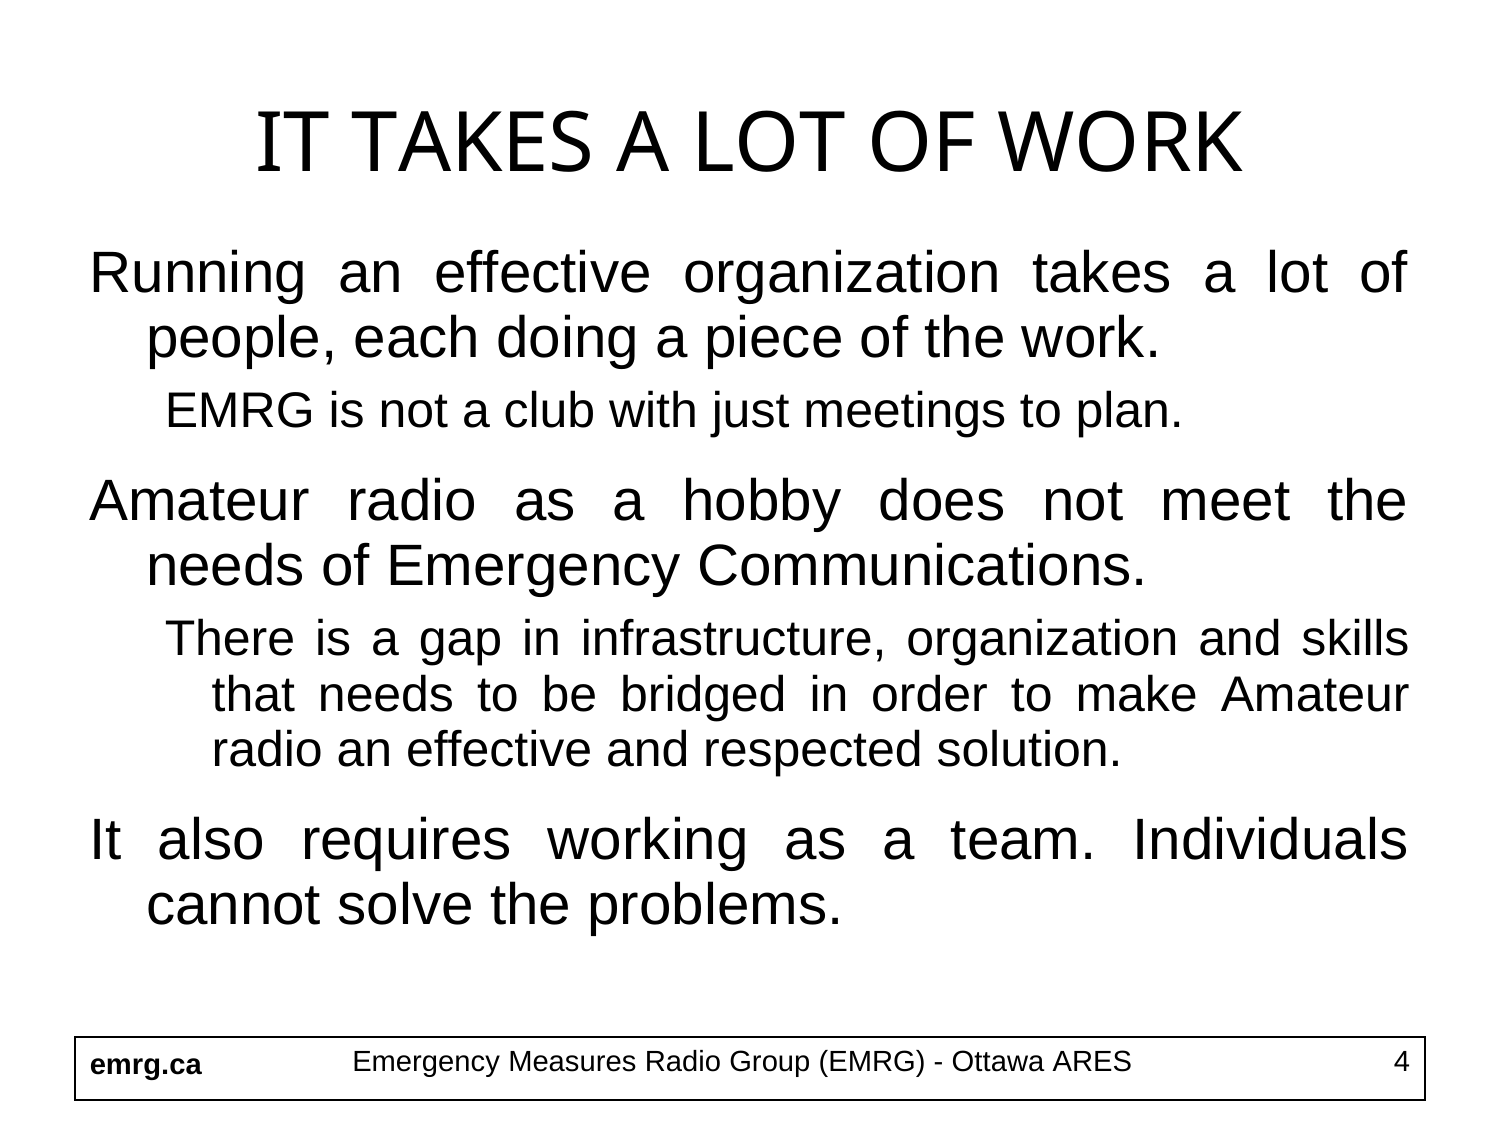

# IT TAKES A LOT OF WORK
Running an effective organization takes a lot of people, each doing a piece of the work.
EMRG is not a club with just meetings to plan.
Amateur radio as a hobby does not meet the needs of Emergency Communications.
There is a gap in infrastructure, organization and skills that needs to be bridged in order to make Amateur radio an effective and respected solution.
It also requires working as a team. Individuals cannot solve the problems.
Emergency Measures Radio Group (EMRG) - Ottawa ARES
4